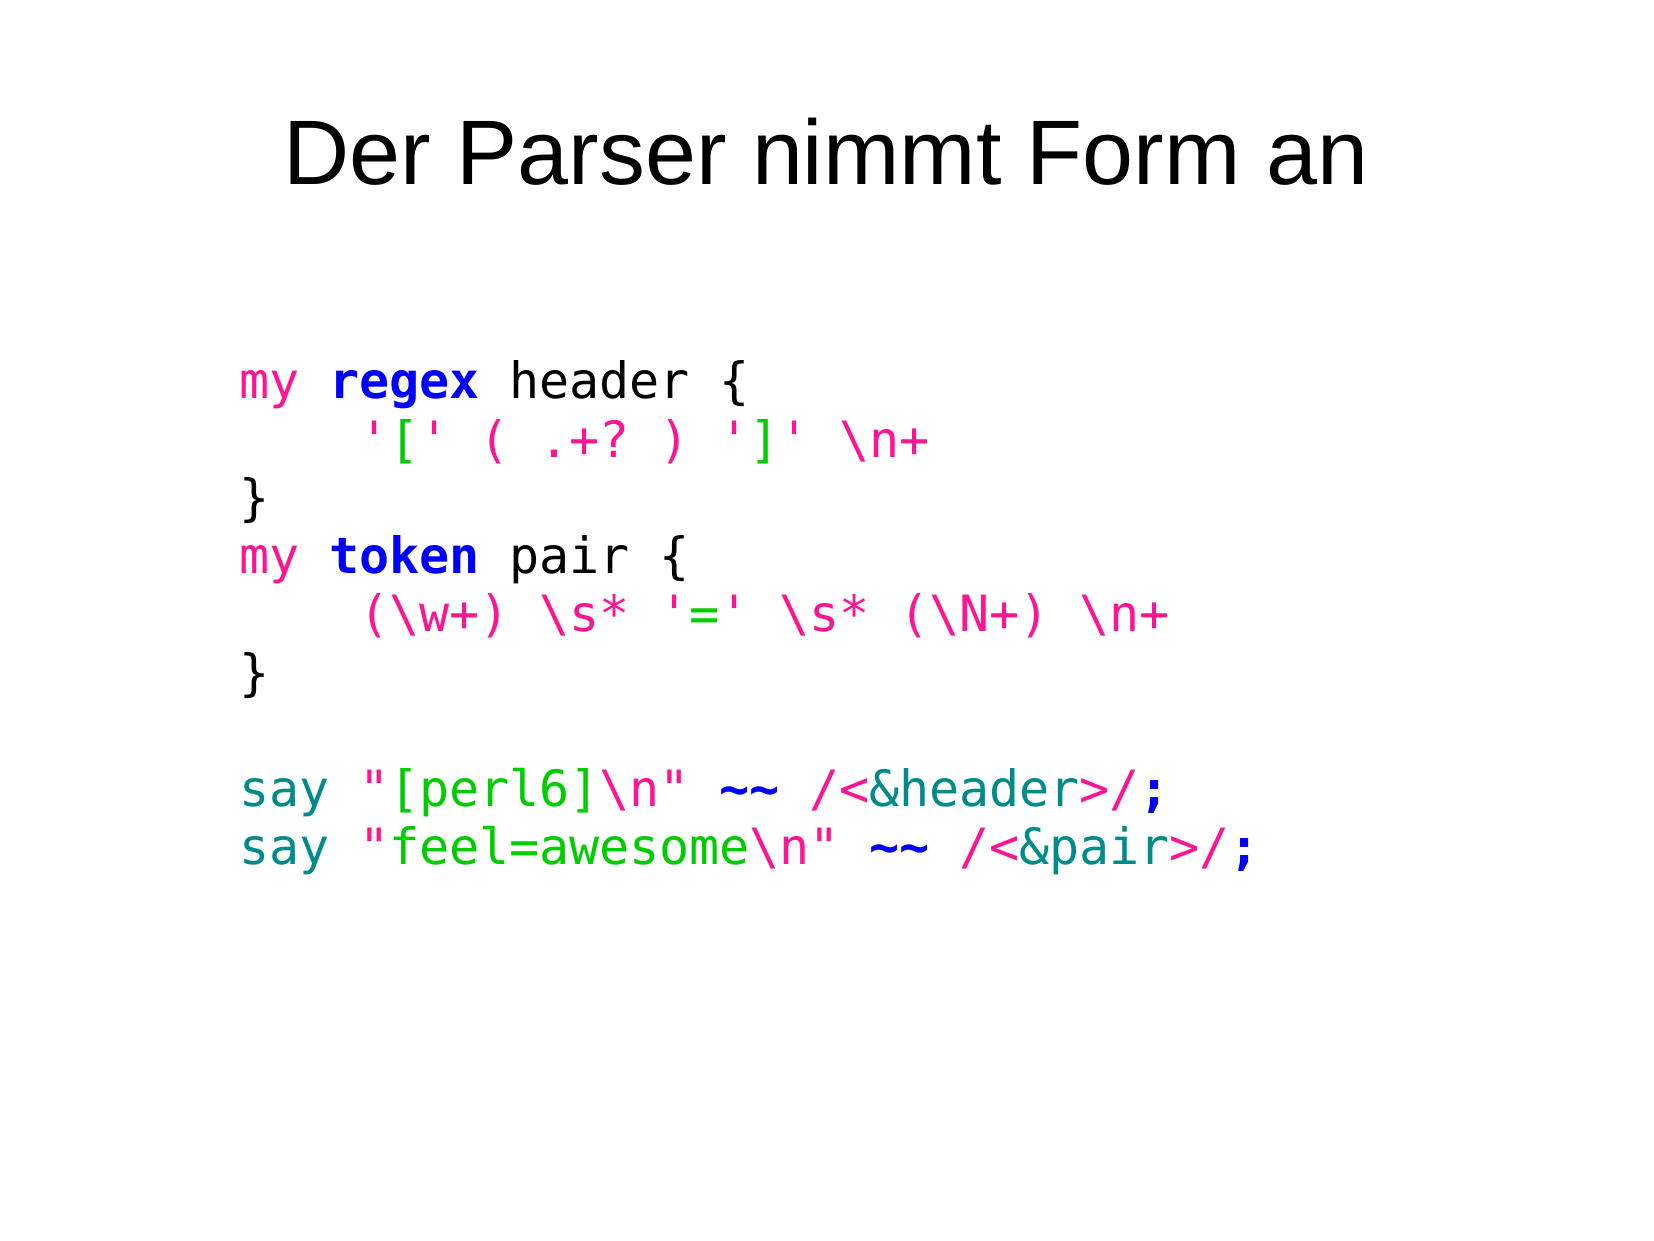

# Der Parser nimmt Form an
my regex header {
 '[' ( .+? ) ']' \n+
}
my token pair {
 (\w+) \s* '=' \s* (\N+) \n+
}
say "[perl6]\n" ~~ /<&header>/;
say "feel=awesome\n" ~~ /<&pair>/;